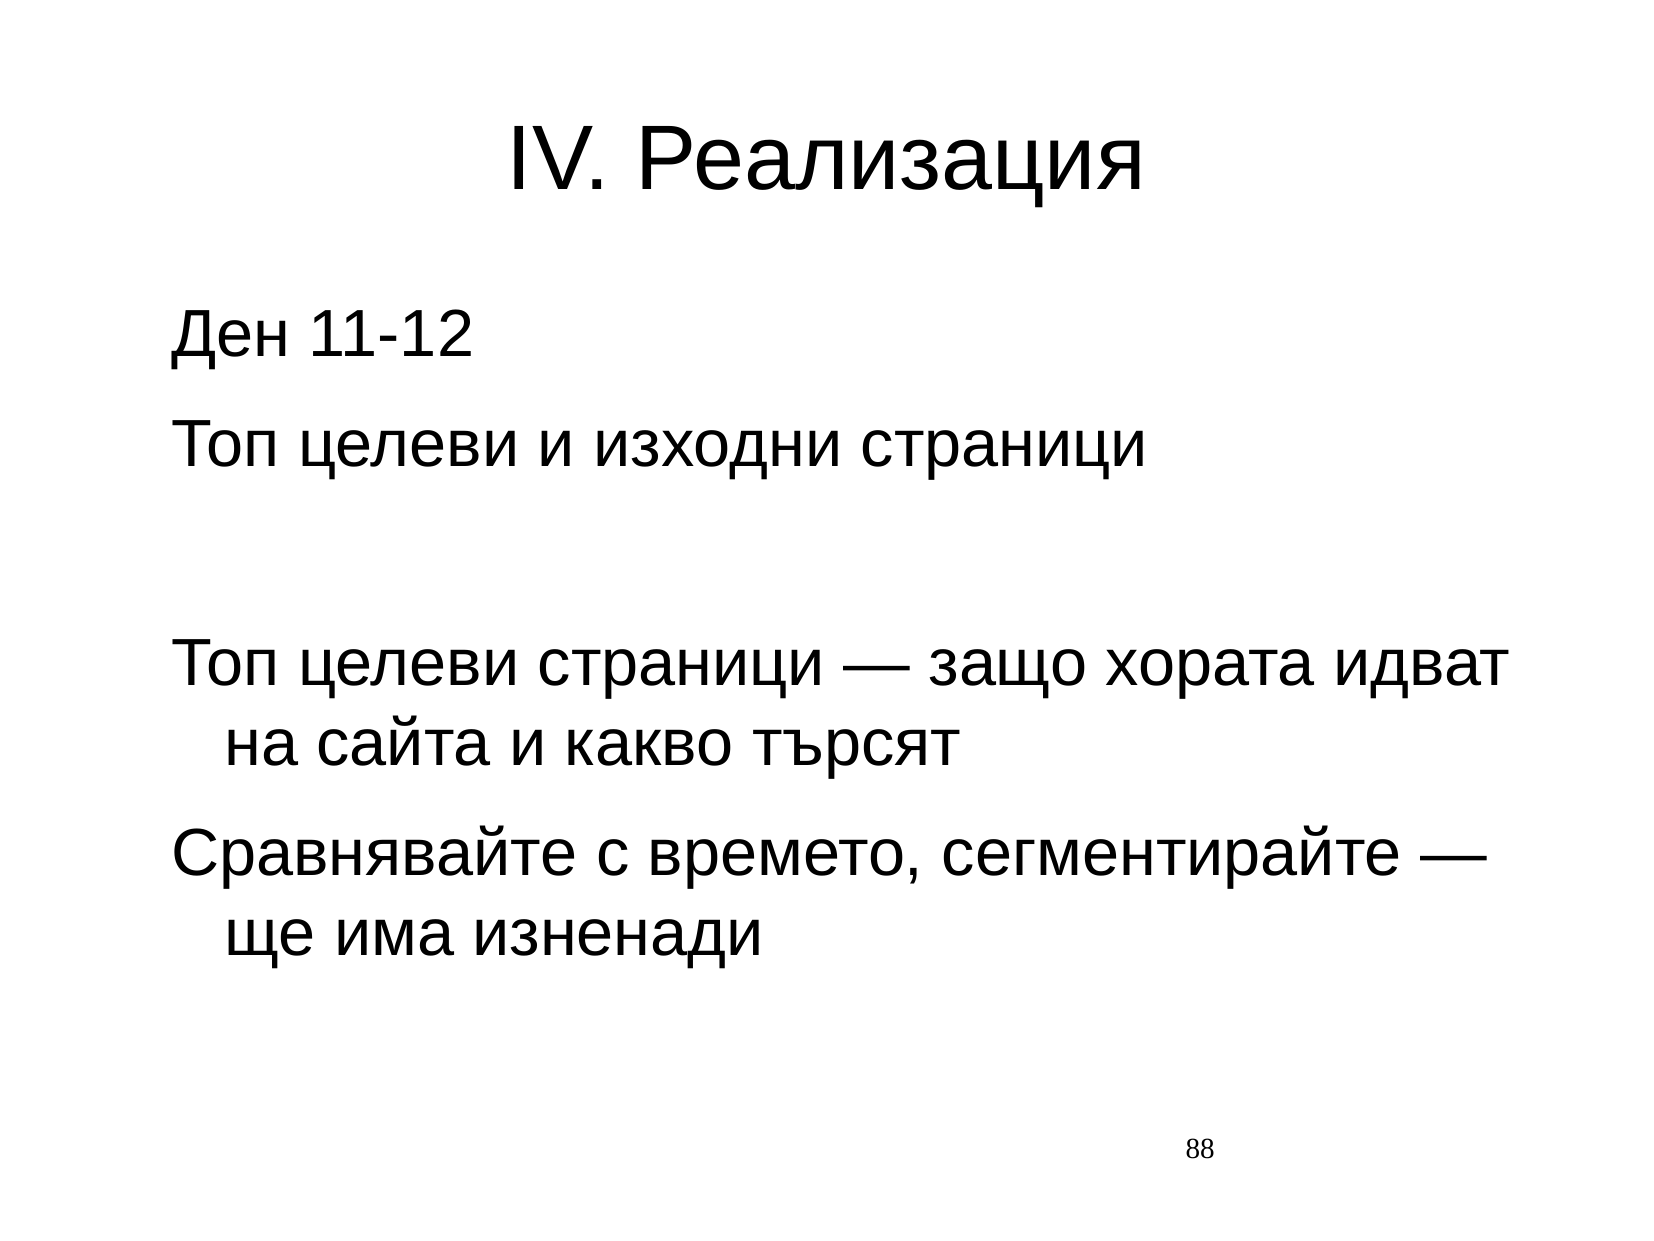

# IV. Реализация
Ден 11-12
Топ целеви и изходни страници
Топ целеви страници — защо хората идват на сайта и какво търсят
Сравнявайте с времето, сегментирайте — ще има изненади